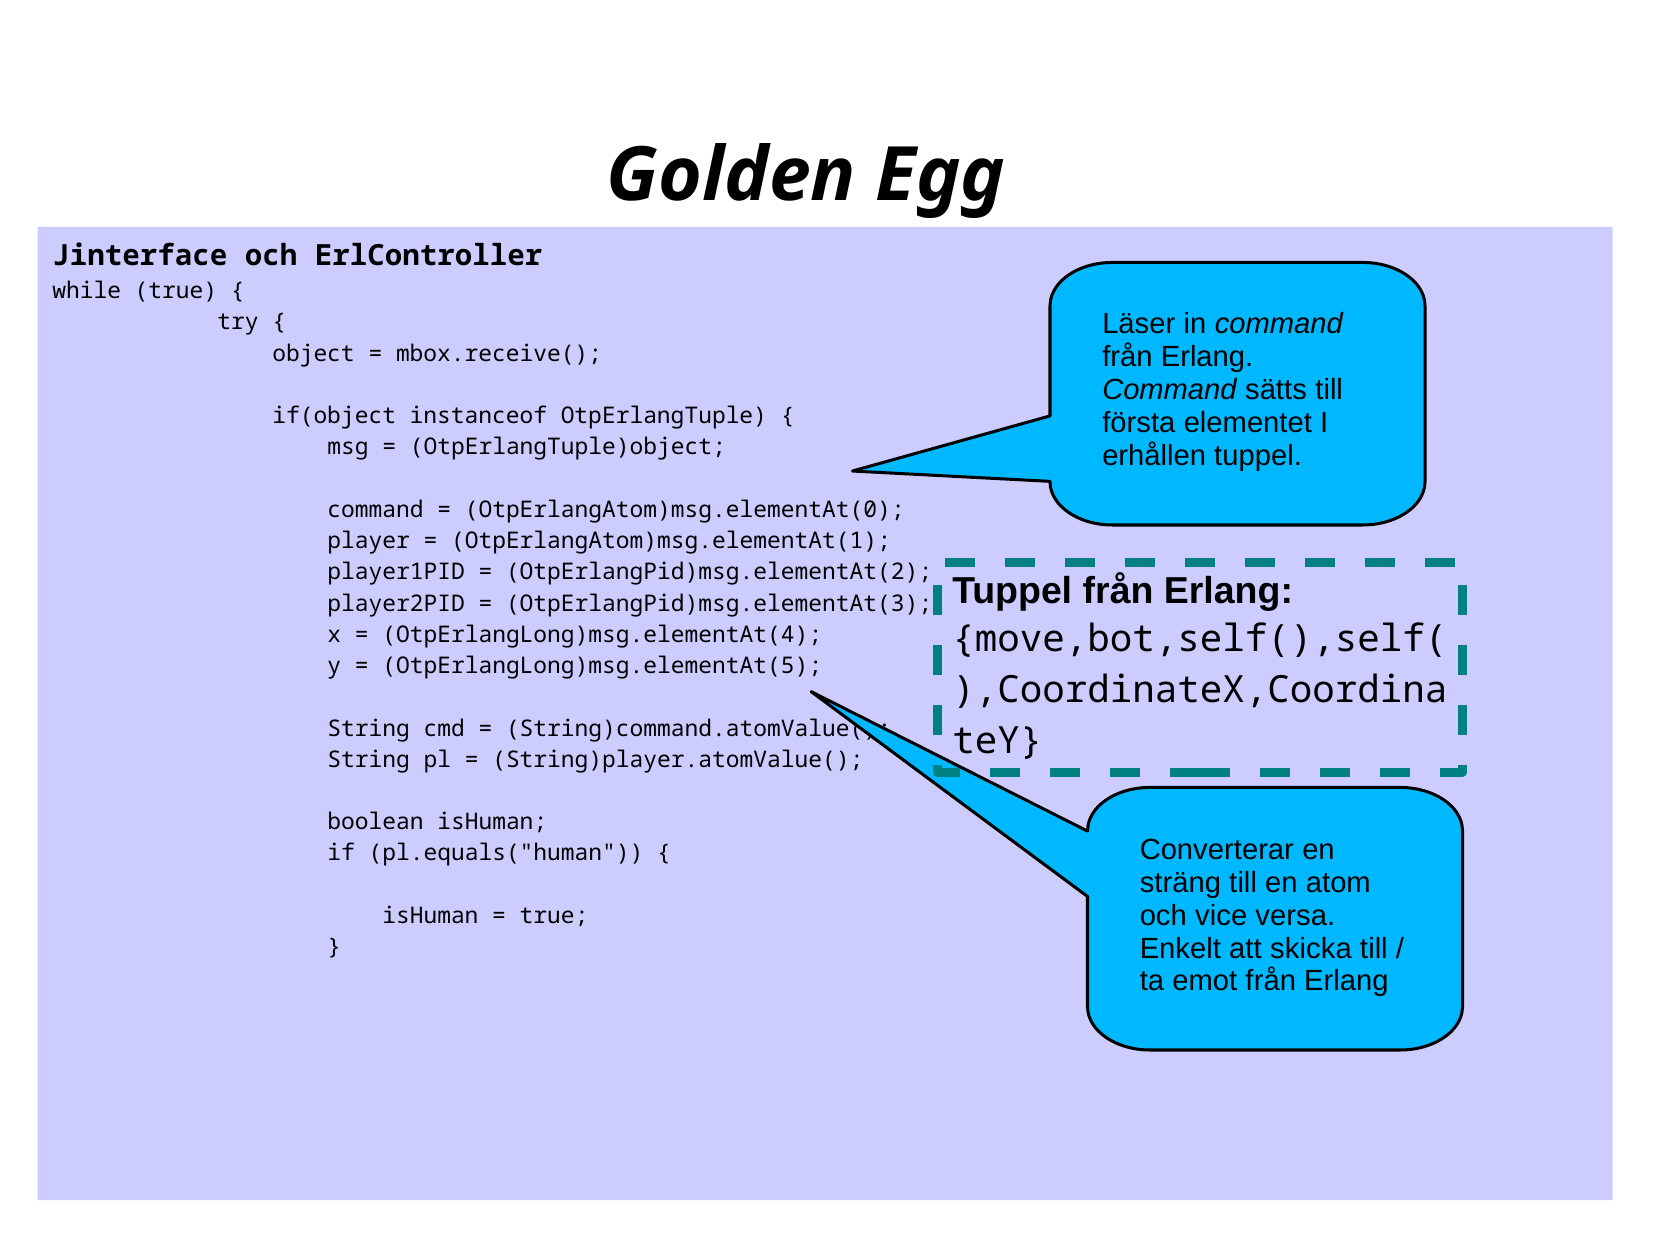

Golden Egg
Jinterface och ErlController
while (true) {
 try {
 object = mbox.receive();
 if(object instanceof OtpErlangTuple) {
 msg = (OtpErlangTuple)object;
 command = (OtpErlangAtom)msg.elementAt(0);
 player = (OtpErlangAtom)msg.elementAt(1);
 player1PID = (OtpErlangPid)msg.elementAt(2);
 player2PID = (OtpErlangPid)msg.elementAt(3);
 x = (OtpErlangLong)msg.elementAt(4);
 y = (OtpErlangLong)msg.elementAt(5);
 String cmd = (String)command.atomValue();
 String pl = (String)player.atomValue();
 boolean isHuman;
 if (pl.equals("human")) {
 isHuman = true;
 }
Läser in command från Erlang. Command sätts till första elementet I erhållen tuppel.
Tuppel från Erlang:
{move,bot,self(),self(),CoordinateX,CoordinateY}
Converterar en sträng till en atom och vice versa. Enkelt att skicka till / ta emot från Erlang